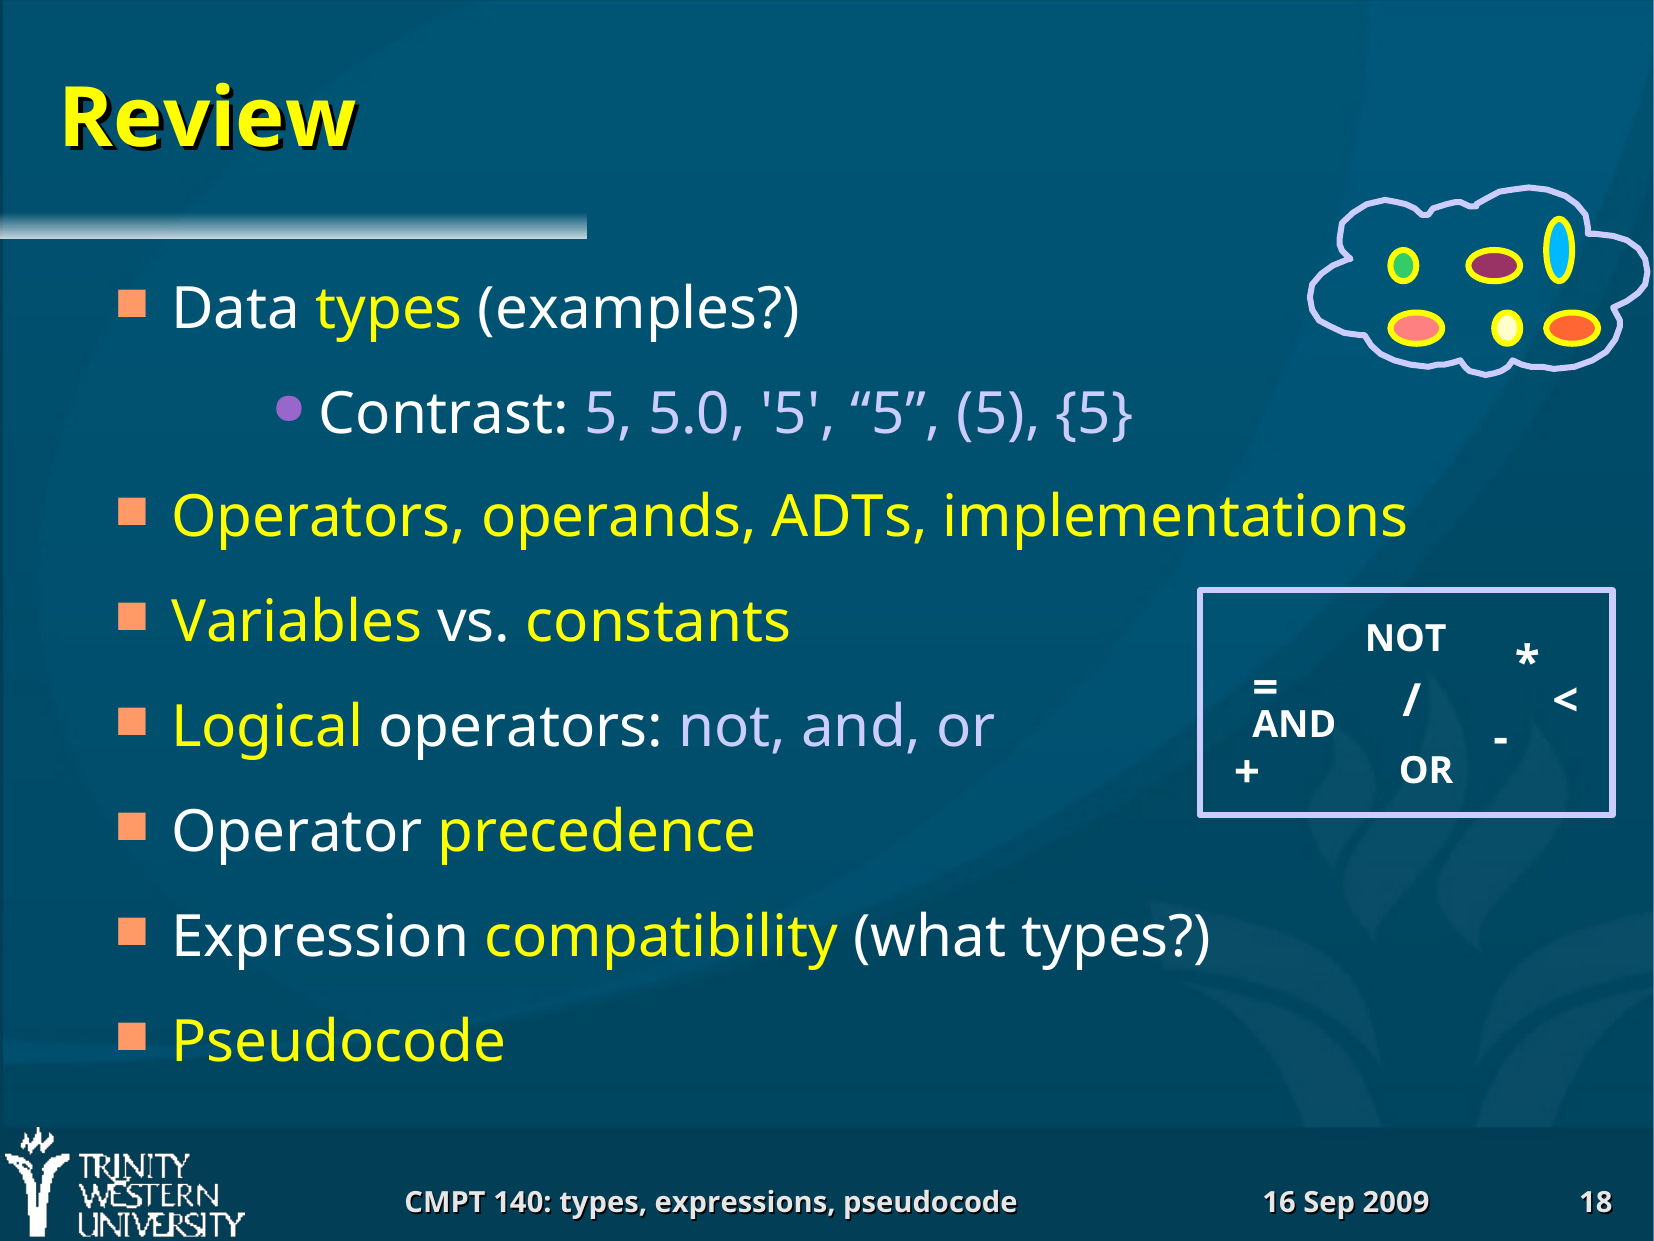

# Review
Data types (examples?)
Contrast: 5, 5.0, '5', “5”, (5), {5}
Operators, operands, ADTs, implementations
Variables vs. constants
Logical operators: not, and, or
Operator precedence
Expression compatibility (what types?)
Pseudocode
NOT
*
=
/
<
AND
-
+
OR
CMPT 140: types, expressions, pseudocode
16 Sep 2009
18